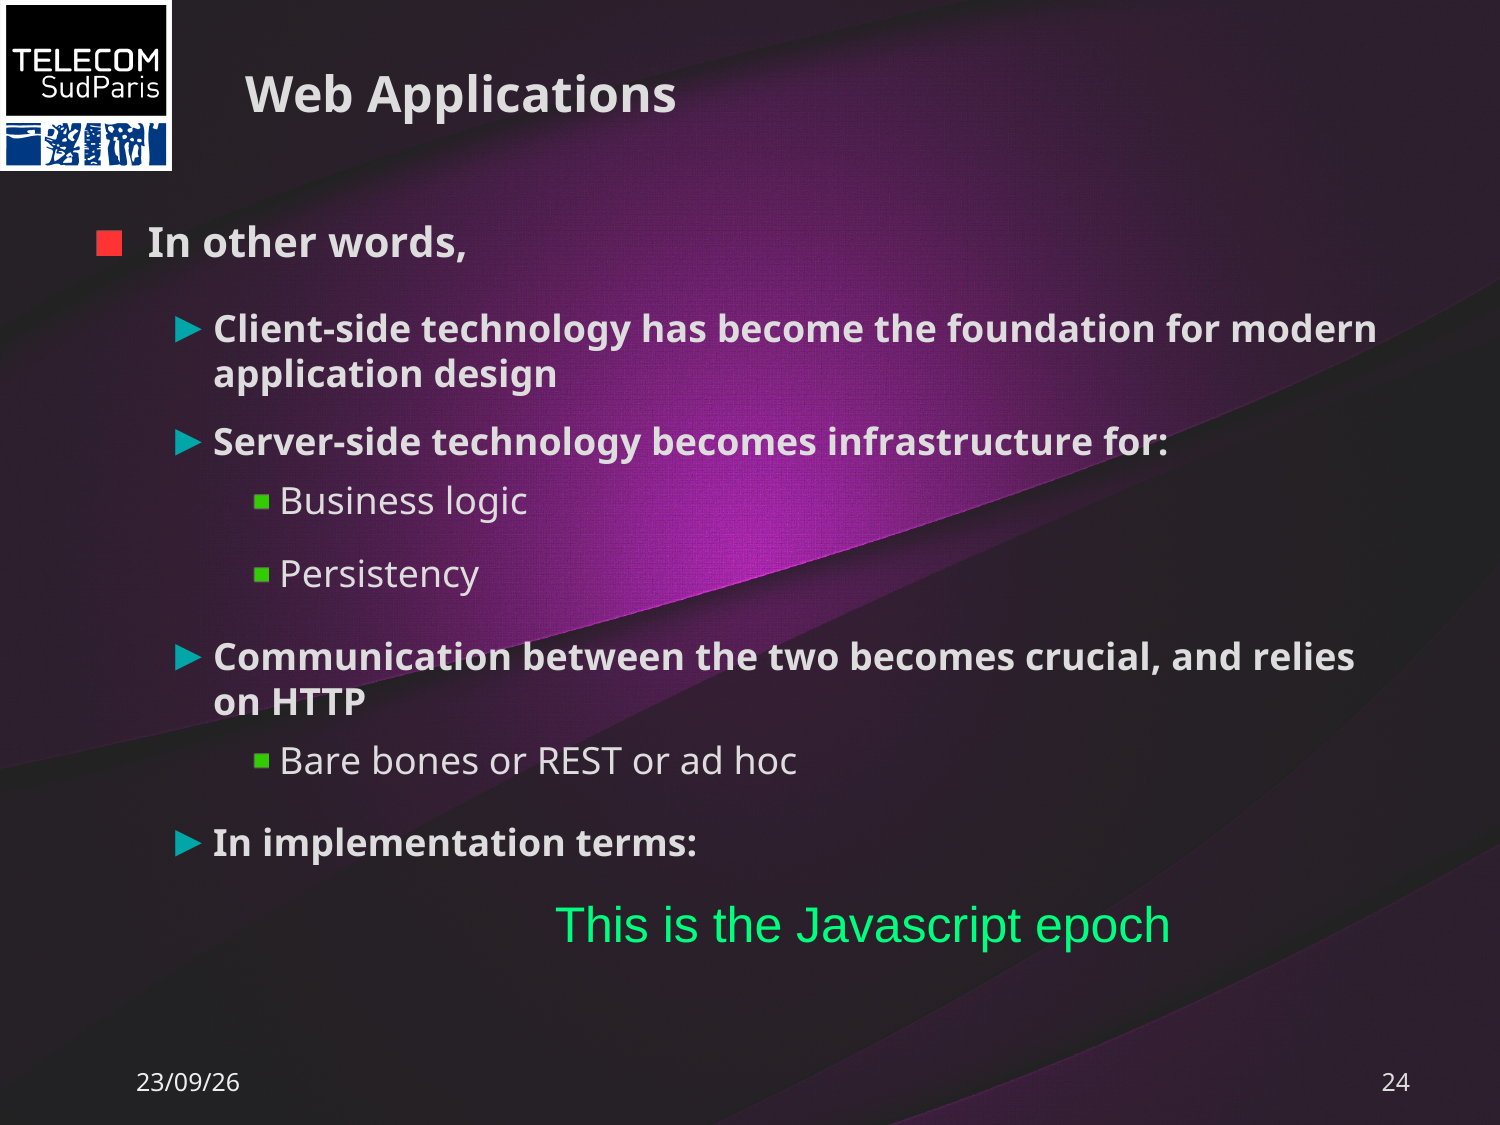

# Web Applications
In other words,
Client-side technology has become the foundation for modern application design
Server-side technology becomes infrastructure for:
Business logic
Persistency
Communication between the two becomes crucial, and relies on HTTP
Bare bones or REST or ad hoc
In implementation terms:
This is the Javascript epoch
24